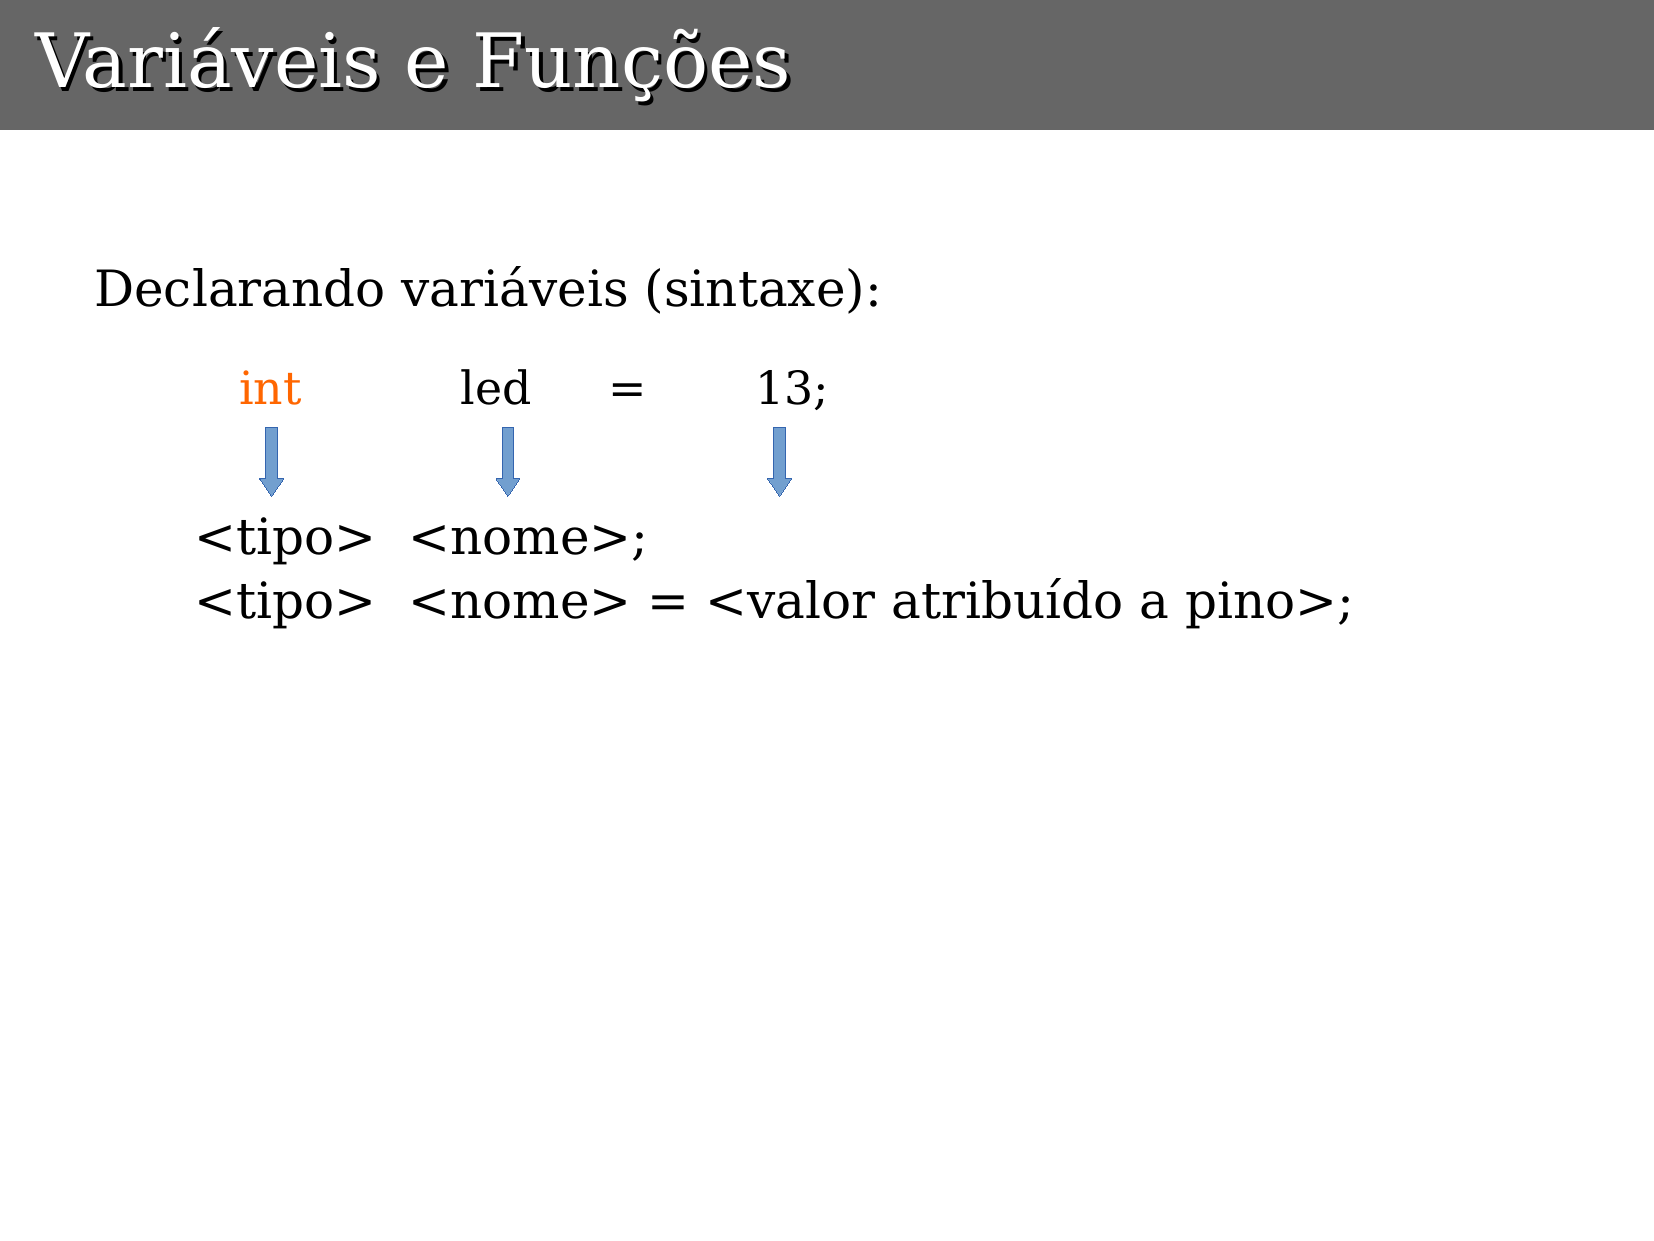

# Variáveis e Funções
Declarando variáveis (sintaxe):
int 		led 	=		13;
<tipo> <nome>;
<tipo> <nome> = <valor atribuído a pino>;